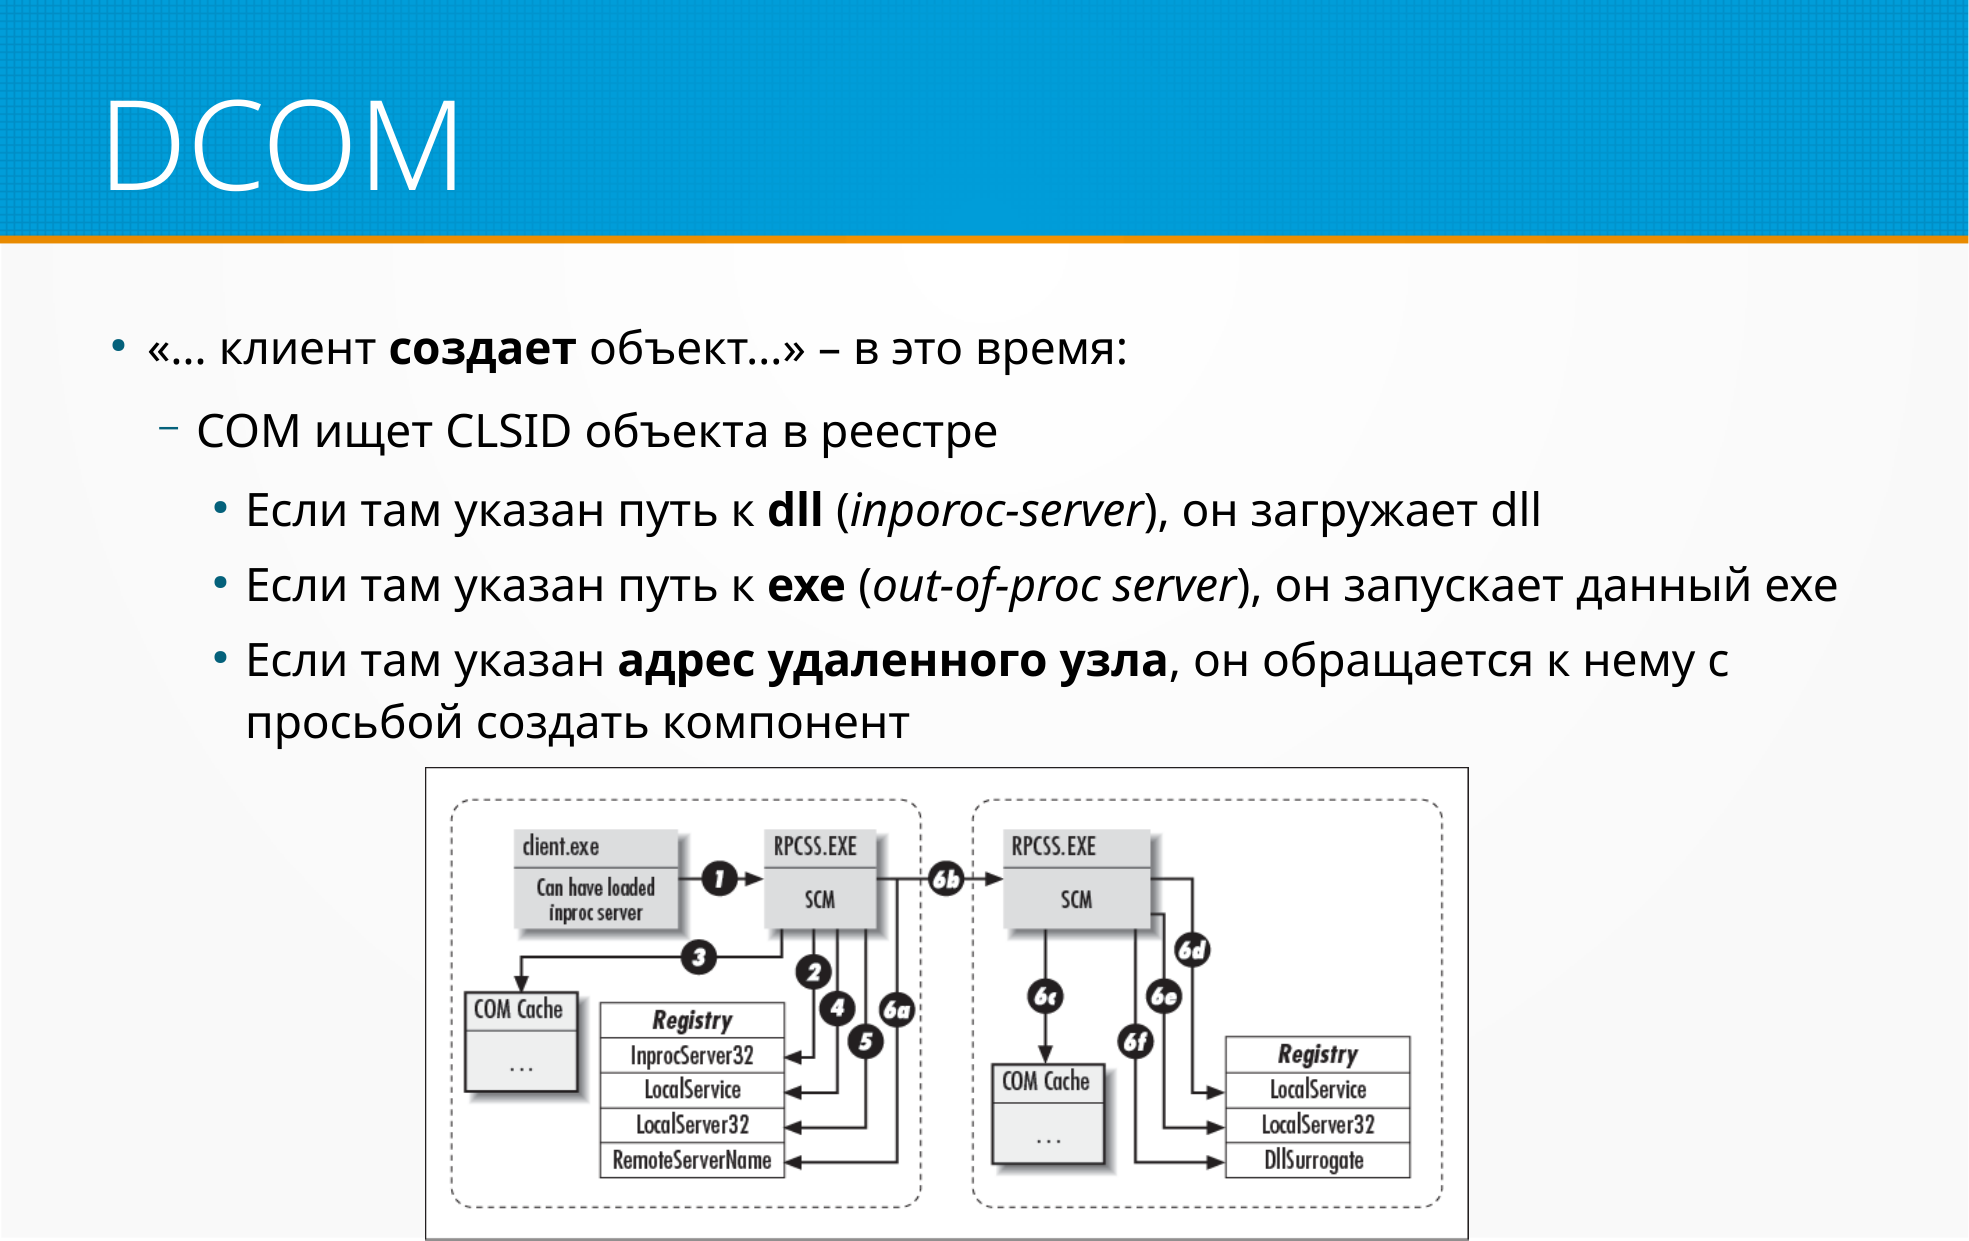

# DCOM
«… клиент создает объект…» – в это время:
COM ищет CLSID объекта в реестре
Если там указан путь к dll (inporoc-server), он загружает dll
Если там указан путь к exe (out-of-proc server), он запускает данный exe
Если там указан адрес удаленного узла, он обращается к нему с просьбой создать компонент